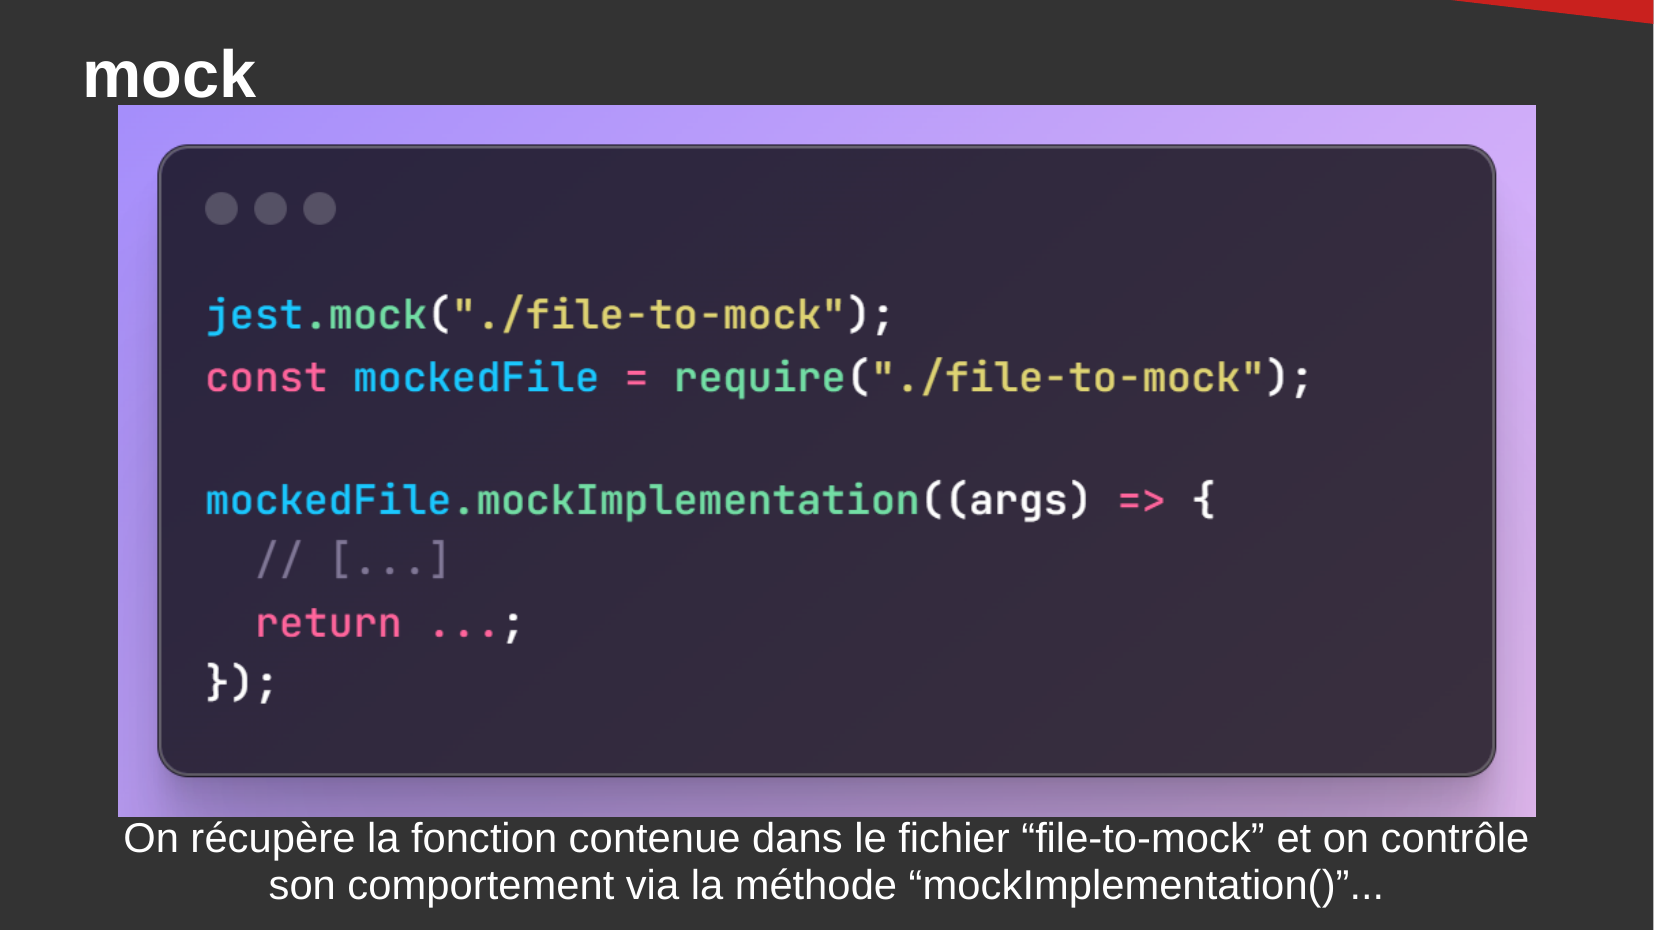

# mock
On récupère la fonction contenue dans le fichier “file-to-mock” et on contrôle son comportement via la méthode “mockImplementation()”...